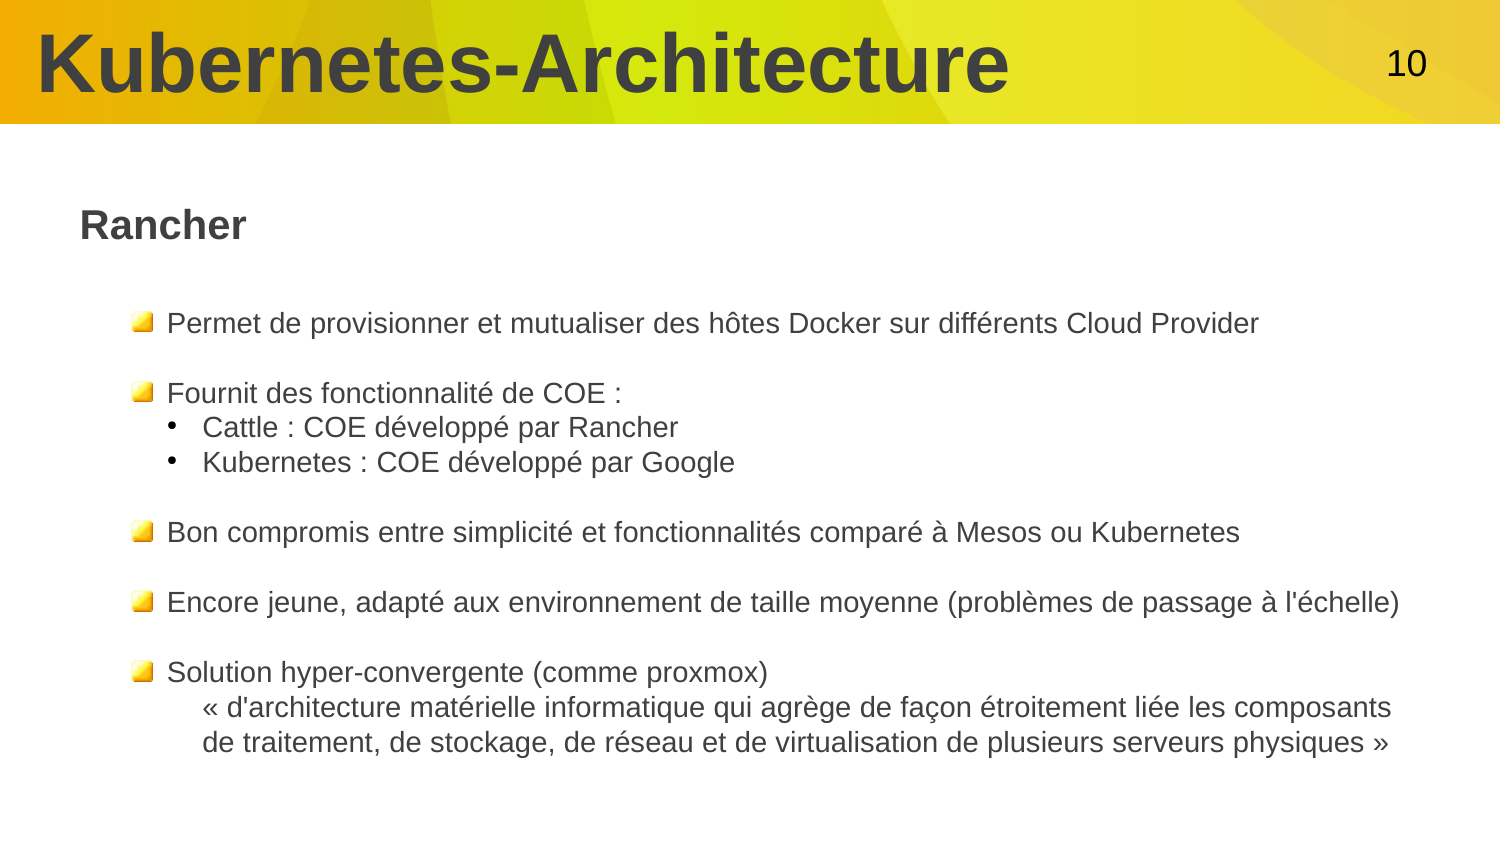

Kubernetes-Architecture
Rancher
Permet de provisionner et mutualiser des hôtes Docker sur différents Cloud Provider
Fournit des fonctionnalité de COE :
Cattle : COE développé par Rancher
Kubernetes : COE développé par Google
Bon compromis entre simplicité et fonctionnalités comparé à Mesos ou Kubernetes
Encore jeune, adapté aux environnement de taille moyenne (problèmes de passage à l'échelle)
Solution hyper-convergente (comme proxmox)
« d'architecture matérielle informatique qui agrège de façon étroitement liée les composants de traitement, de stockage, de réseau et de virtualisation de plusieurs serveurs physiques »